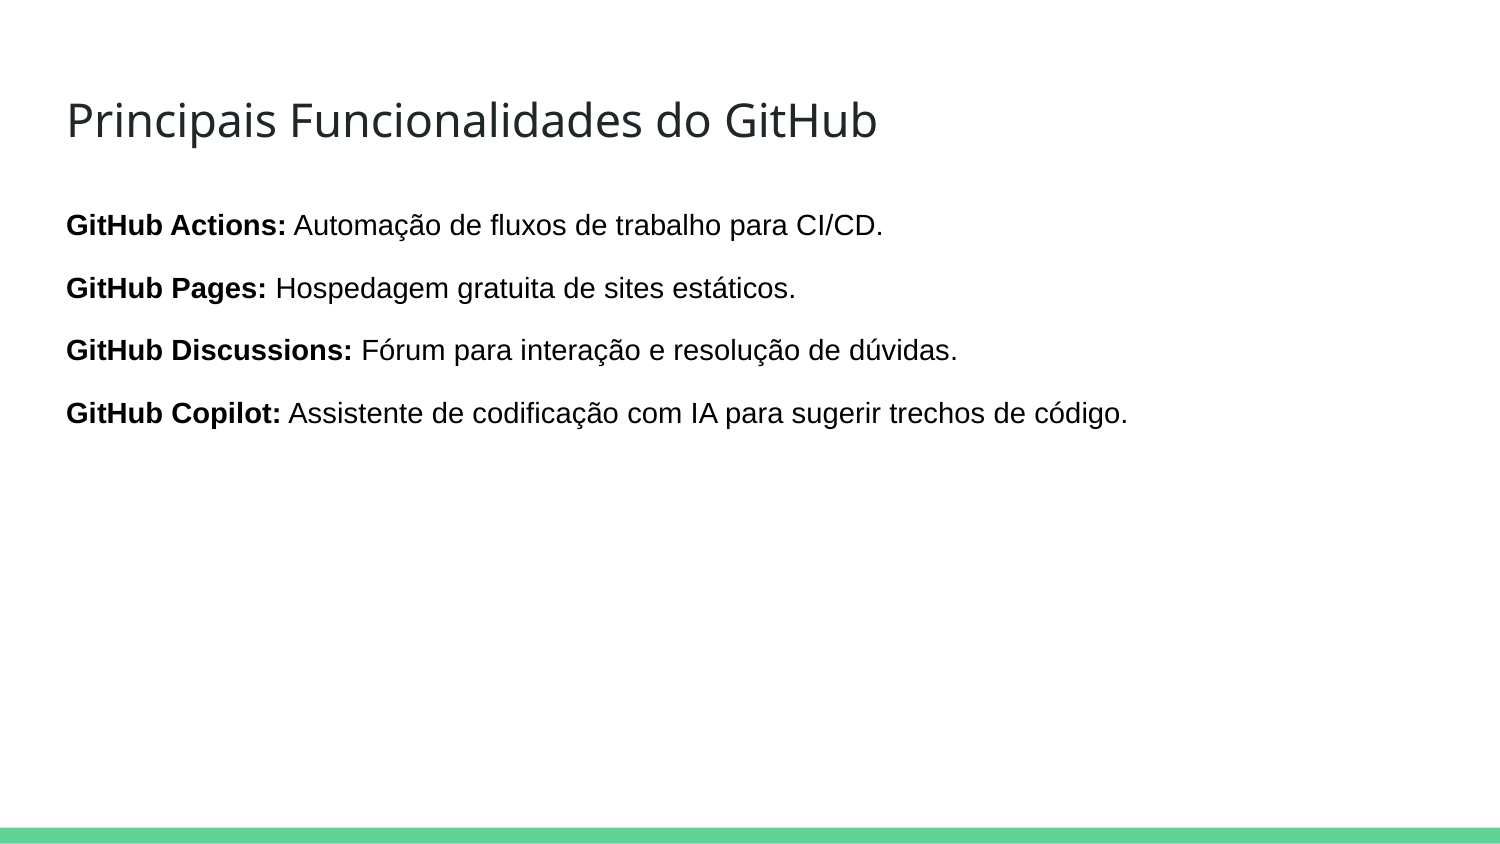

# Principais Funcionalidades do GitHub
GitHub Actions: Automação de fluxos de trabalho para CI/CD.
GitHub Pages: Hospedagem gratuita de sites estáticos.
GitHub Discussions: Fórum para interação e resolução de dúvidas.
GitHub Copilot: Assistente de codificação com IA para sugerir trechos de código.